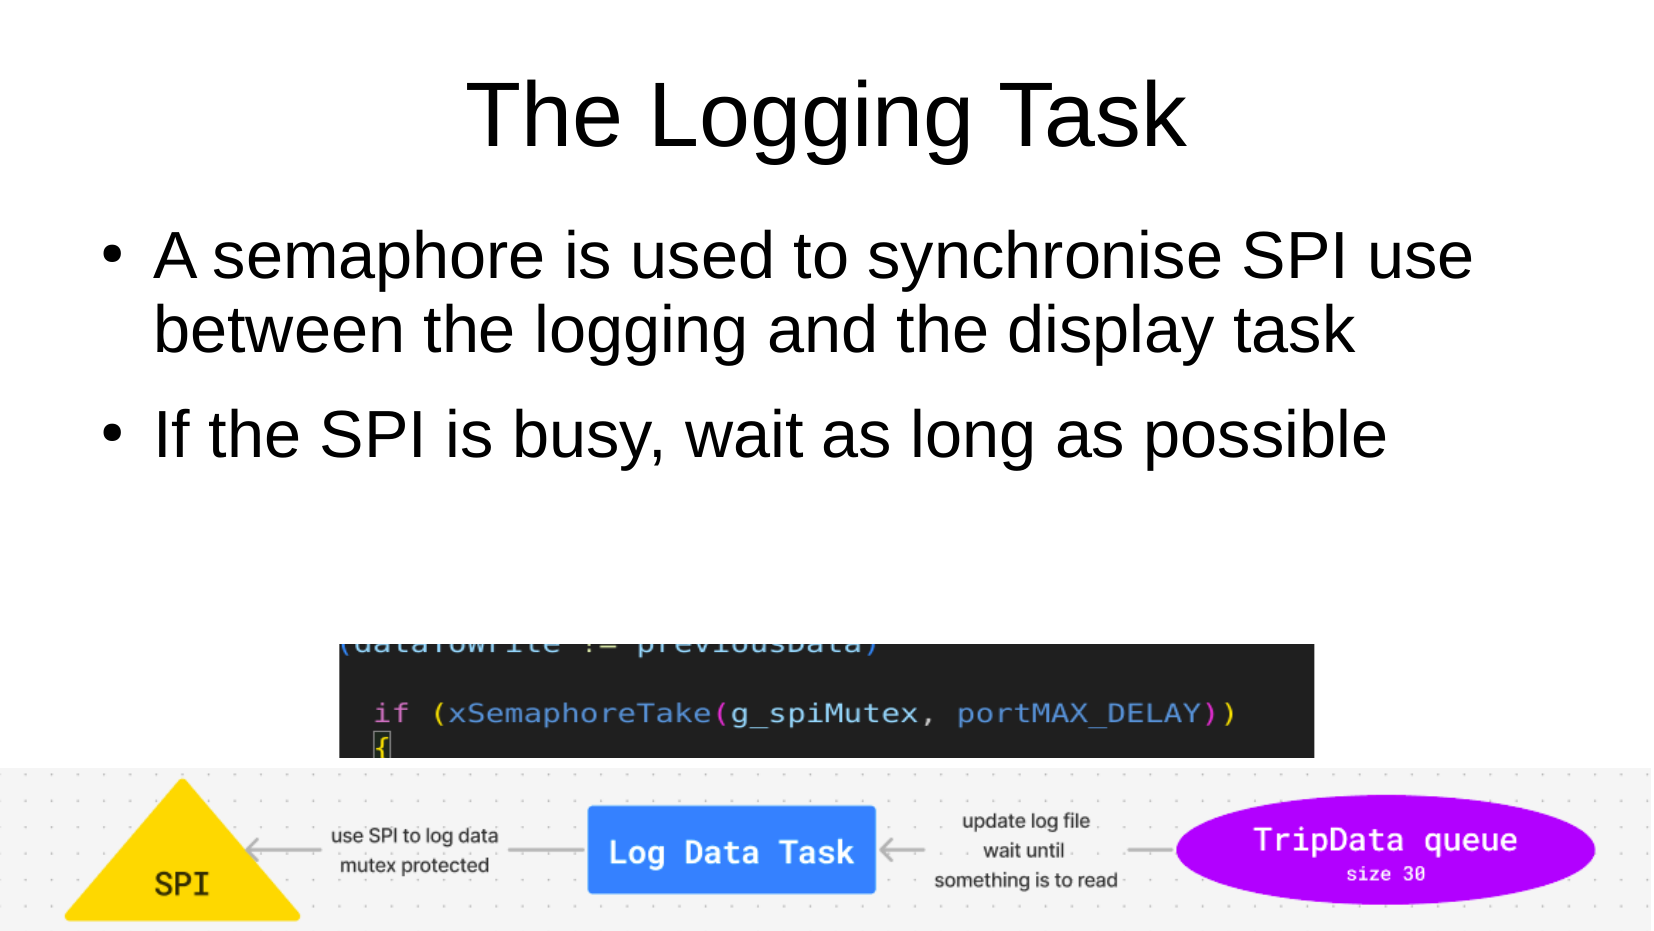

# The Logging Task
A semaphore is used to synchronise SPI use between the logging and the display task
If the SPI is busy, wait as long as possible